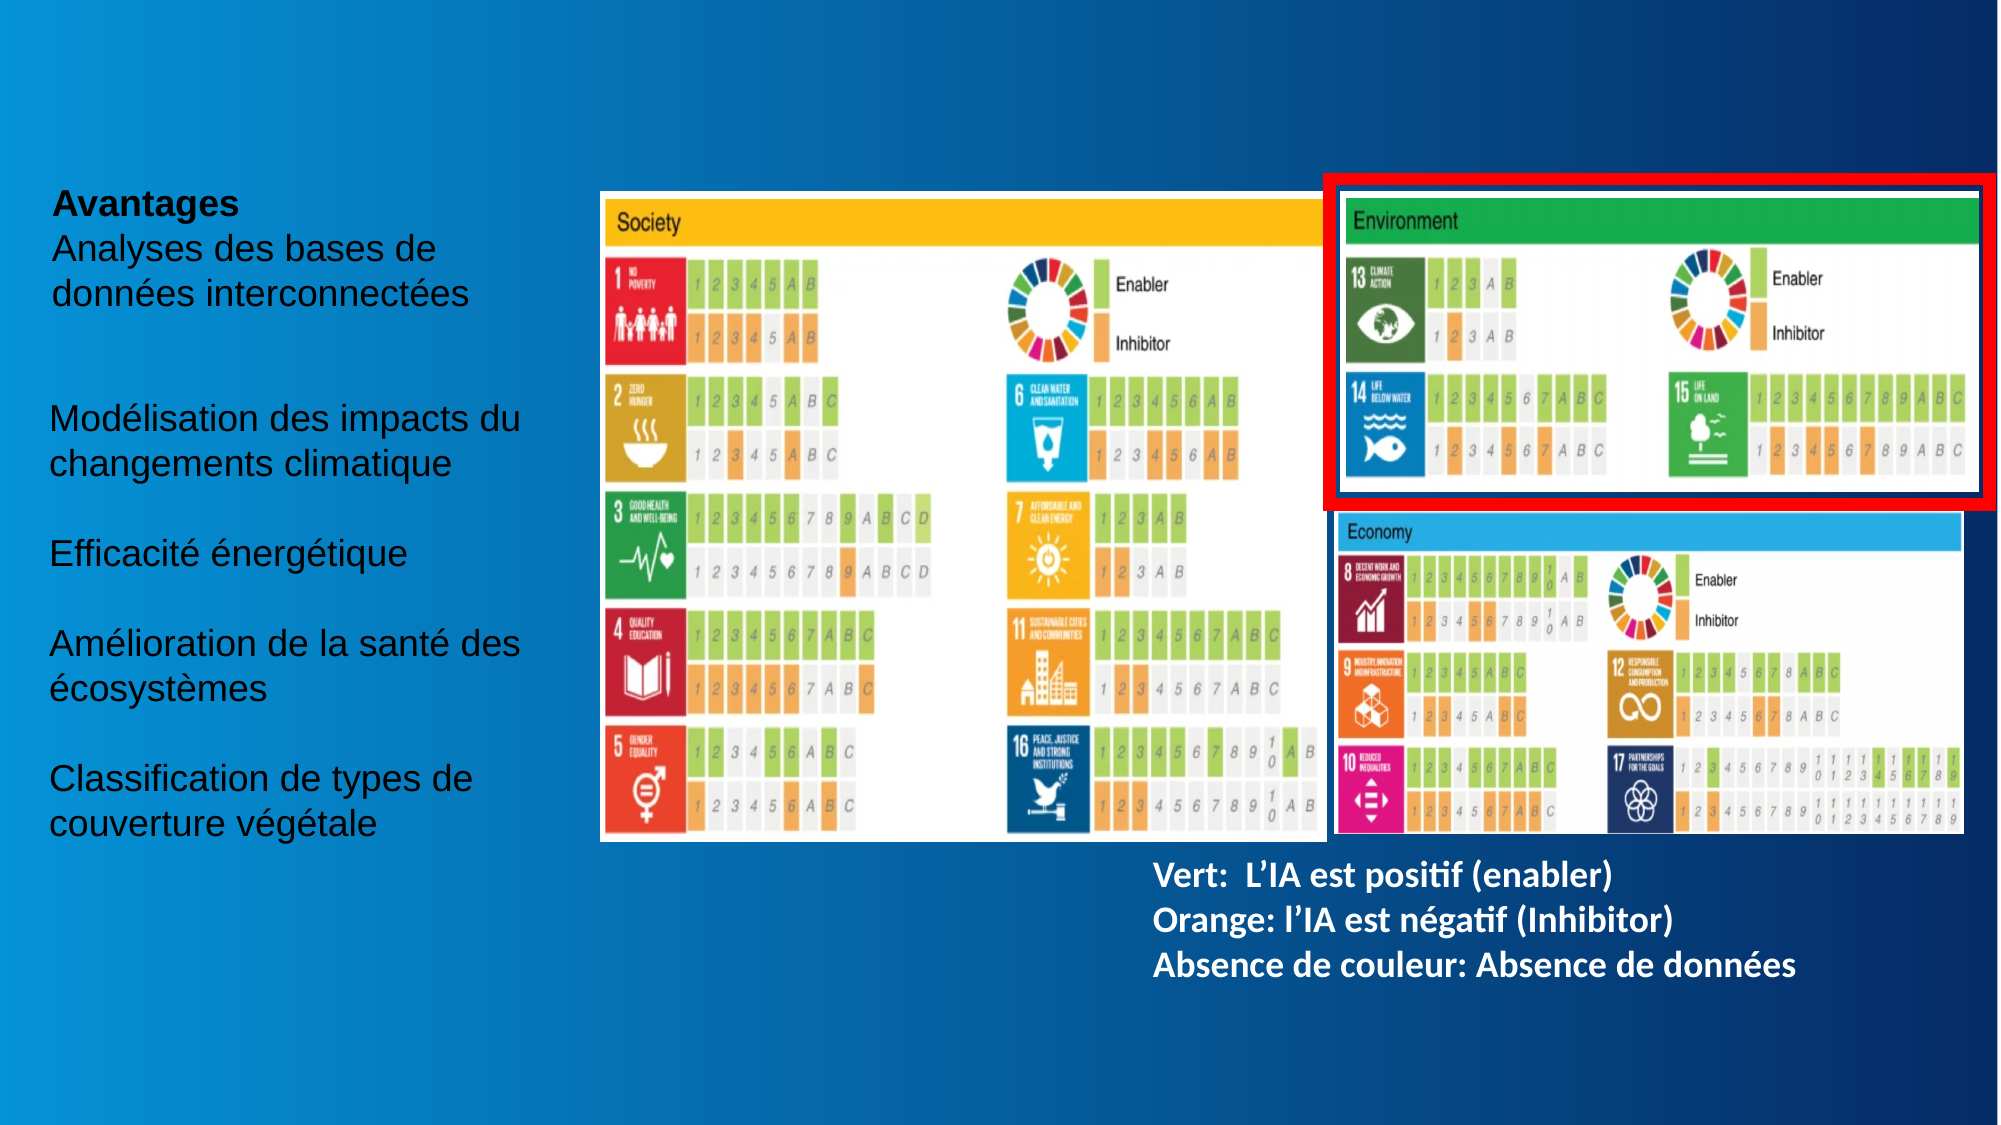

Avantages
Analyses des bases de données interconnectées
Modélisation des impacts du changements climatique
Efficacité énergétique
Amélioration de la santé des écosystèmes
Classification de types de couverture végétale
Vert: L’IA est positif (enabler)
Orange: l’IA est négatif (Inhibitor)
Absence de couleur: Absence de données